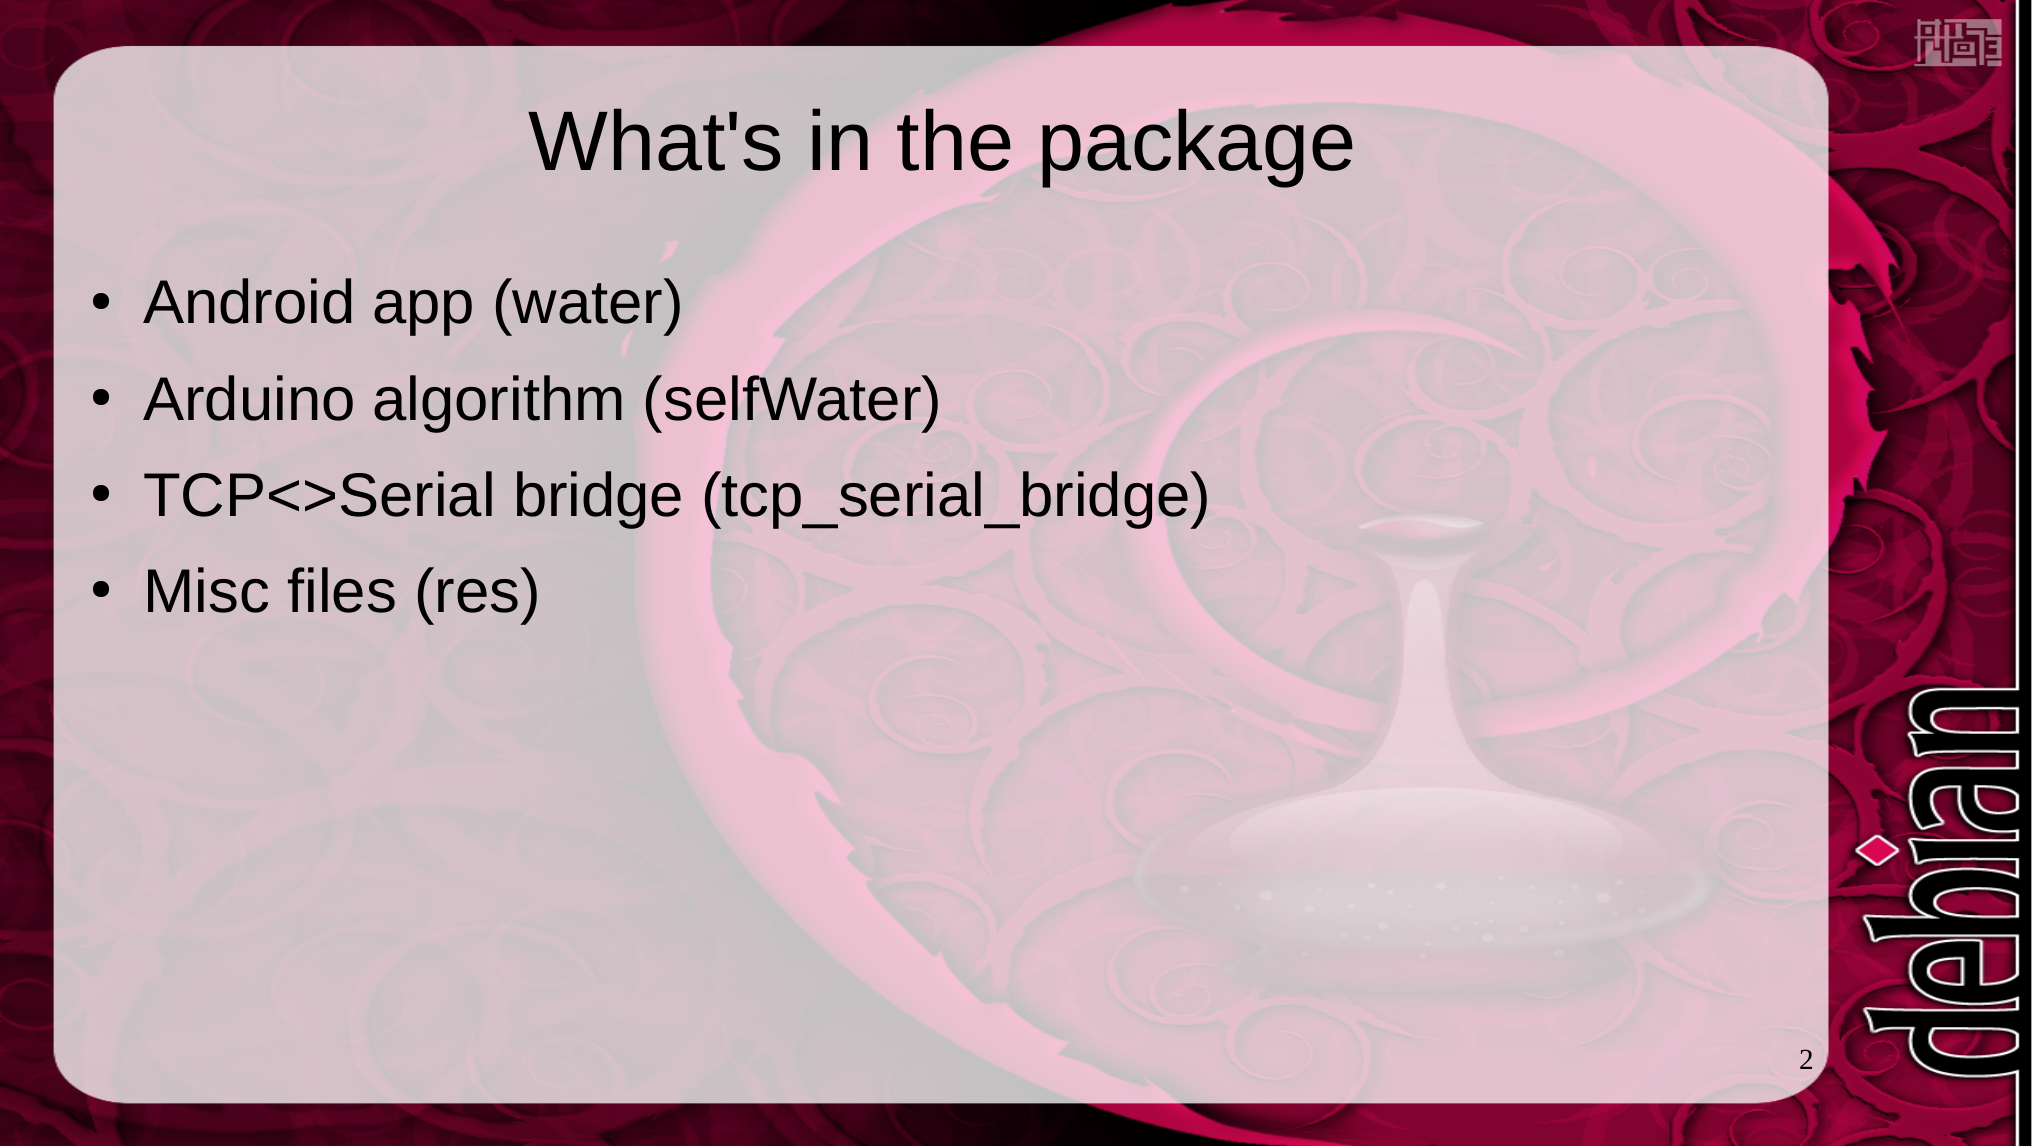

# What's in the package
Android app (water)
Arduino algorithm (selfWater)
TCP<>Serial bridge (tcp_serial_bridge)
Misc files (res)
2